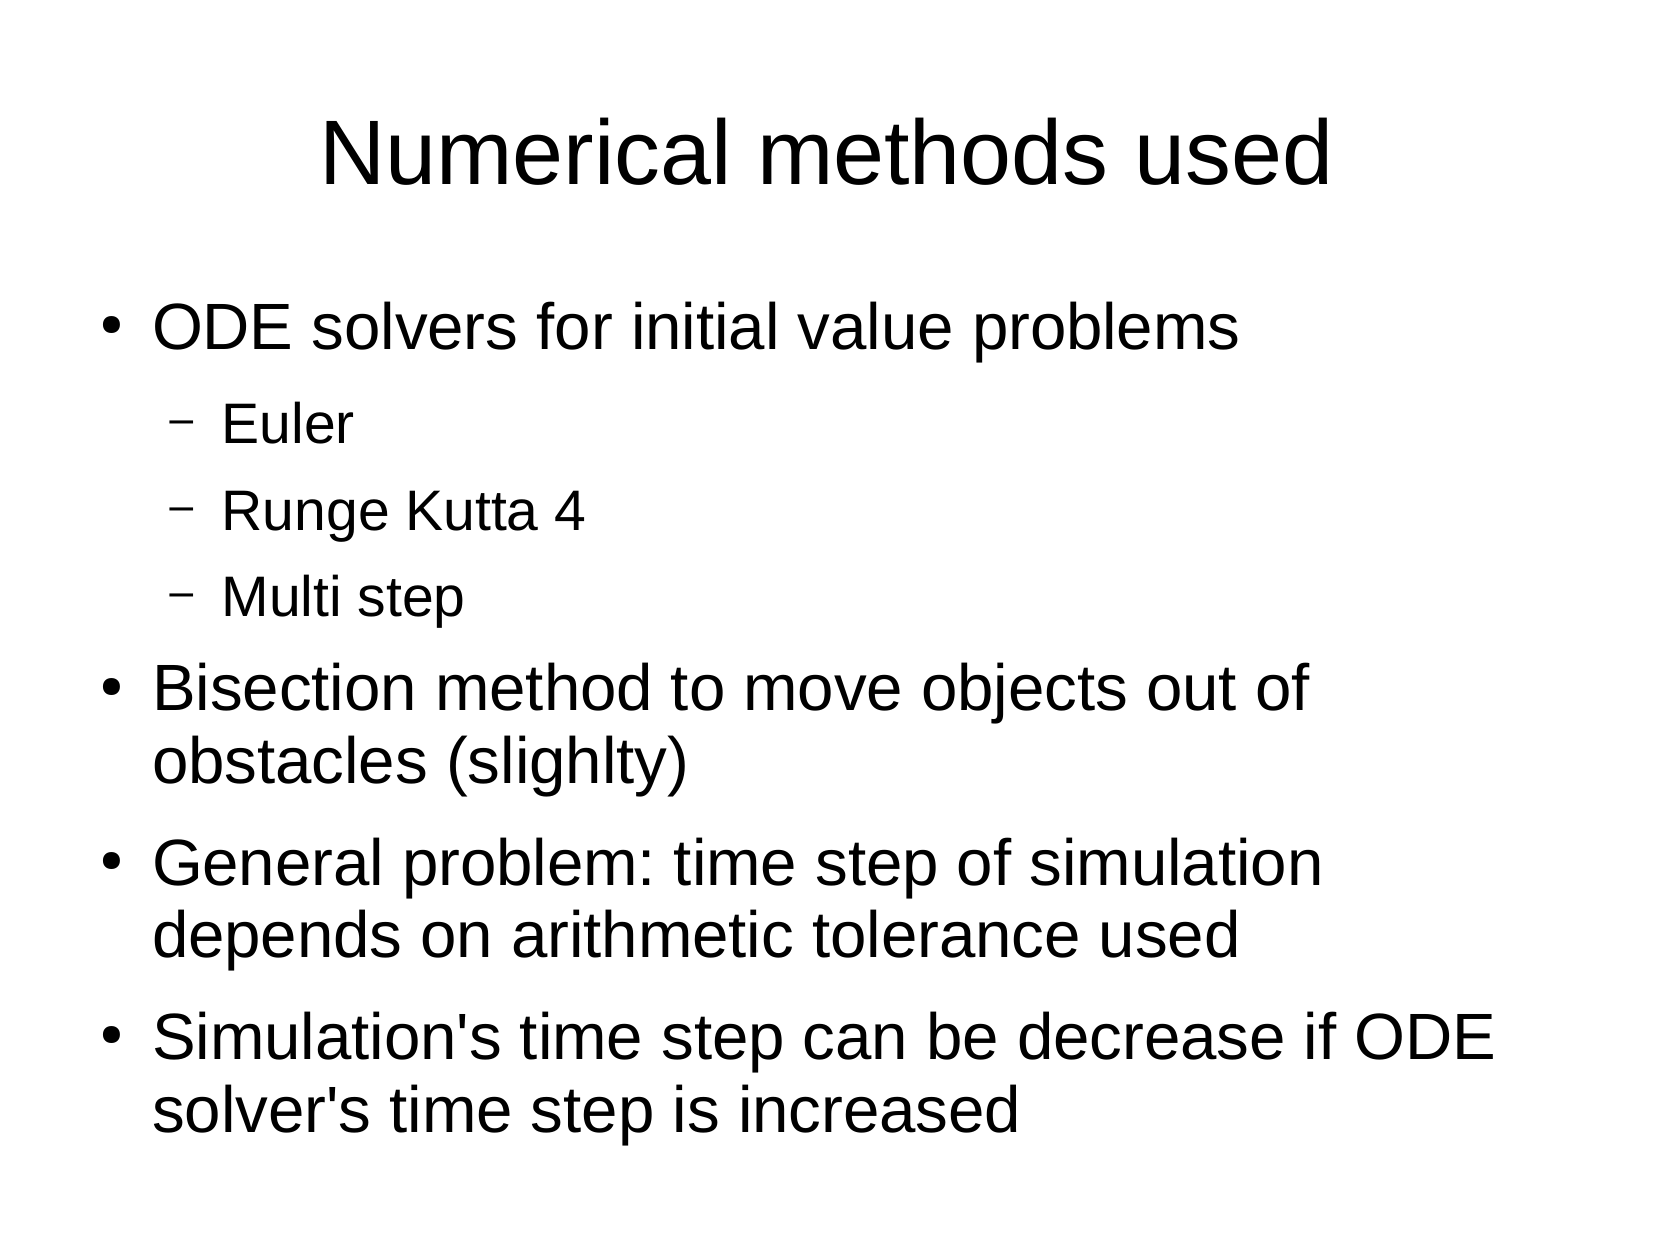

# Numerical methods used
ODE solvers for initial value problems
Euler
Runge Kutta 4
Multi step
Bisection method to move objects out of obstacles (slighlty)
General problem: time step of simulation depends on arithmetic tolerance used
Simulation's time step can be decrease if ODE solver's time step is increased